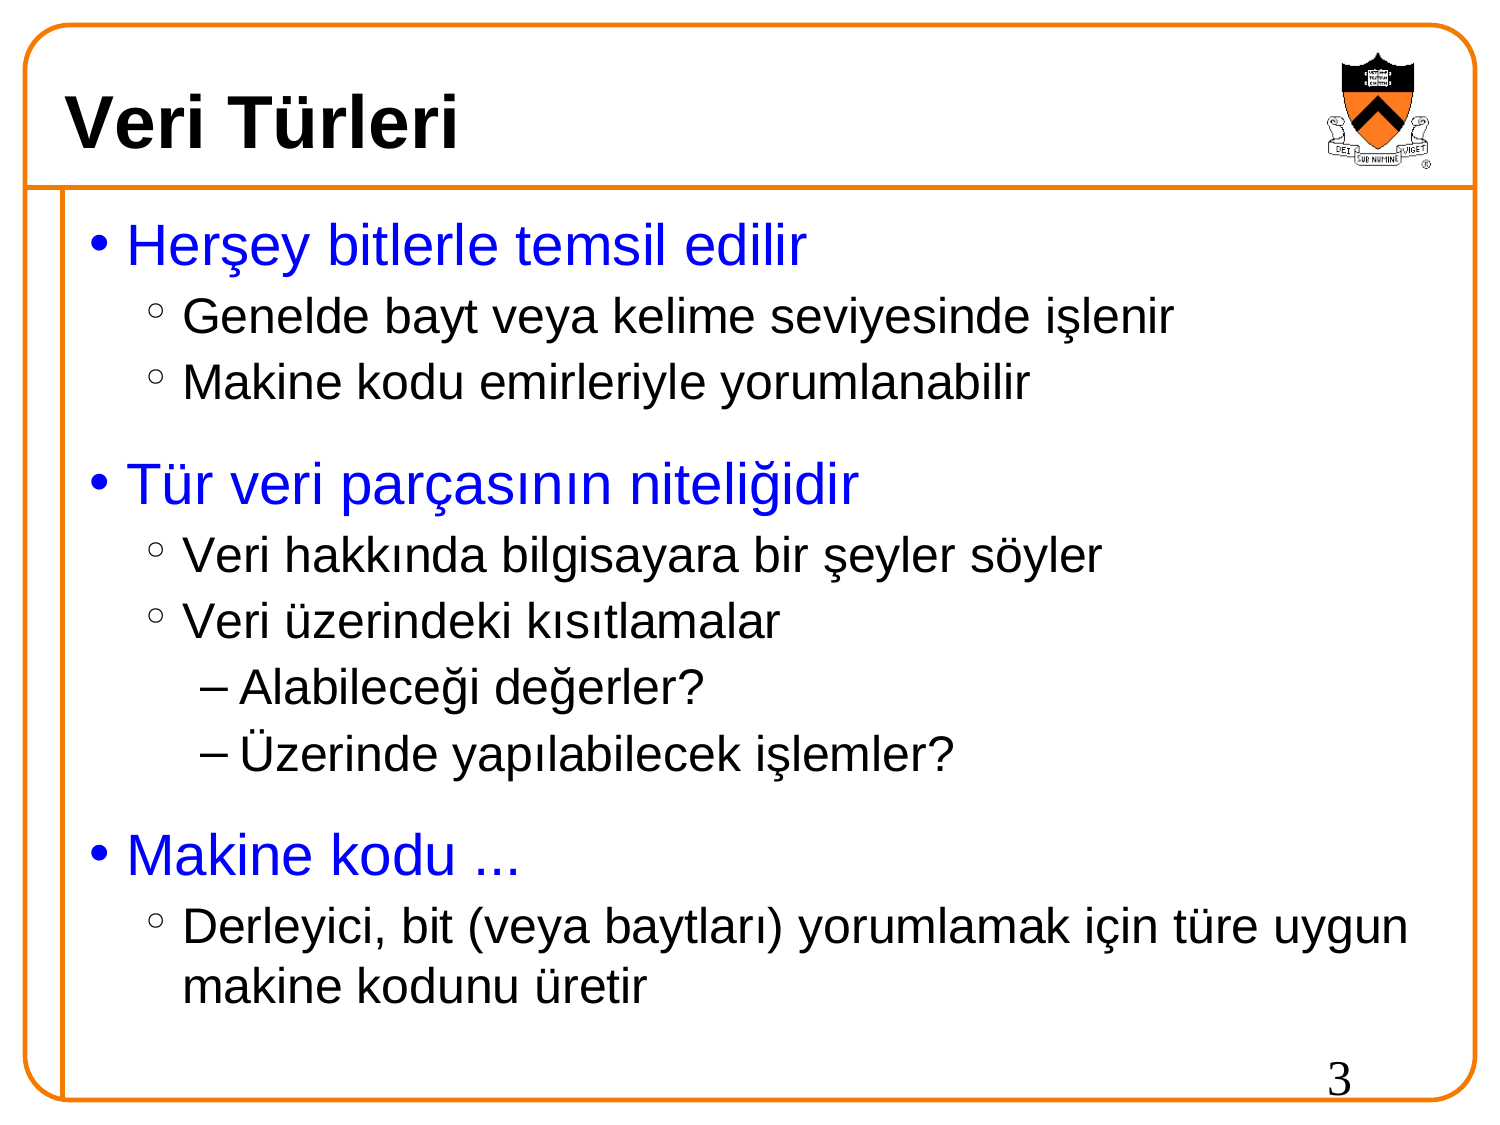

# Veri Türleri
Herşey bitlerle temsil edilir
Genelde bayt veya kelime seviyesinde işlenir
Makine kodu emirleriyle yorumlanabilir
Tür veri parçasının niteliğidir
Veri hakkında bilgisayara bir şeyler söyler
Veri üzerindeki kısıtlamalar
Alabileceği değerler?
Üzerinde yapılabilecek işlemler?
Makine kodu ...
Derleyici, bit (veya baytları) yorumlamak için türe uygun makine kodunu üretir
3